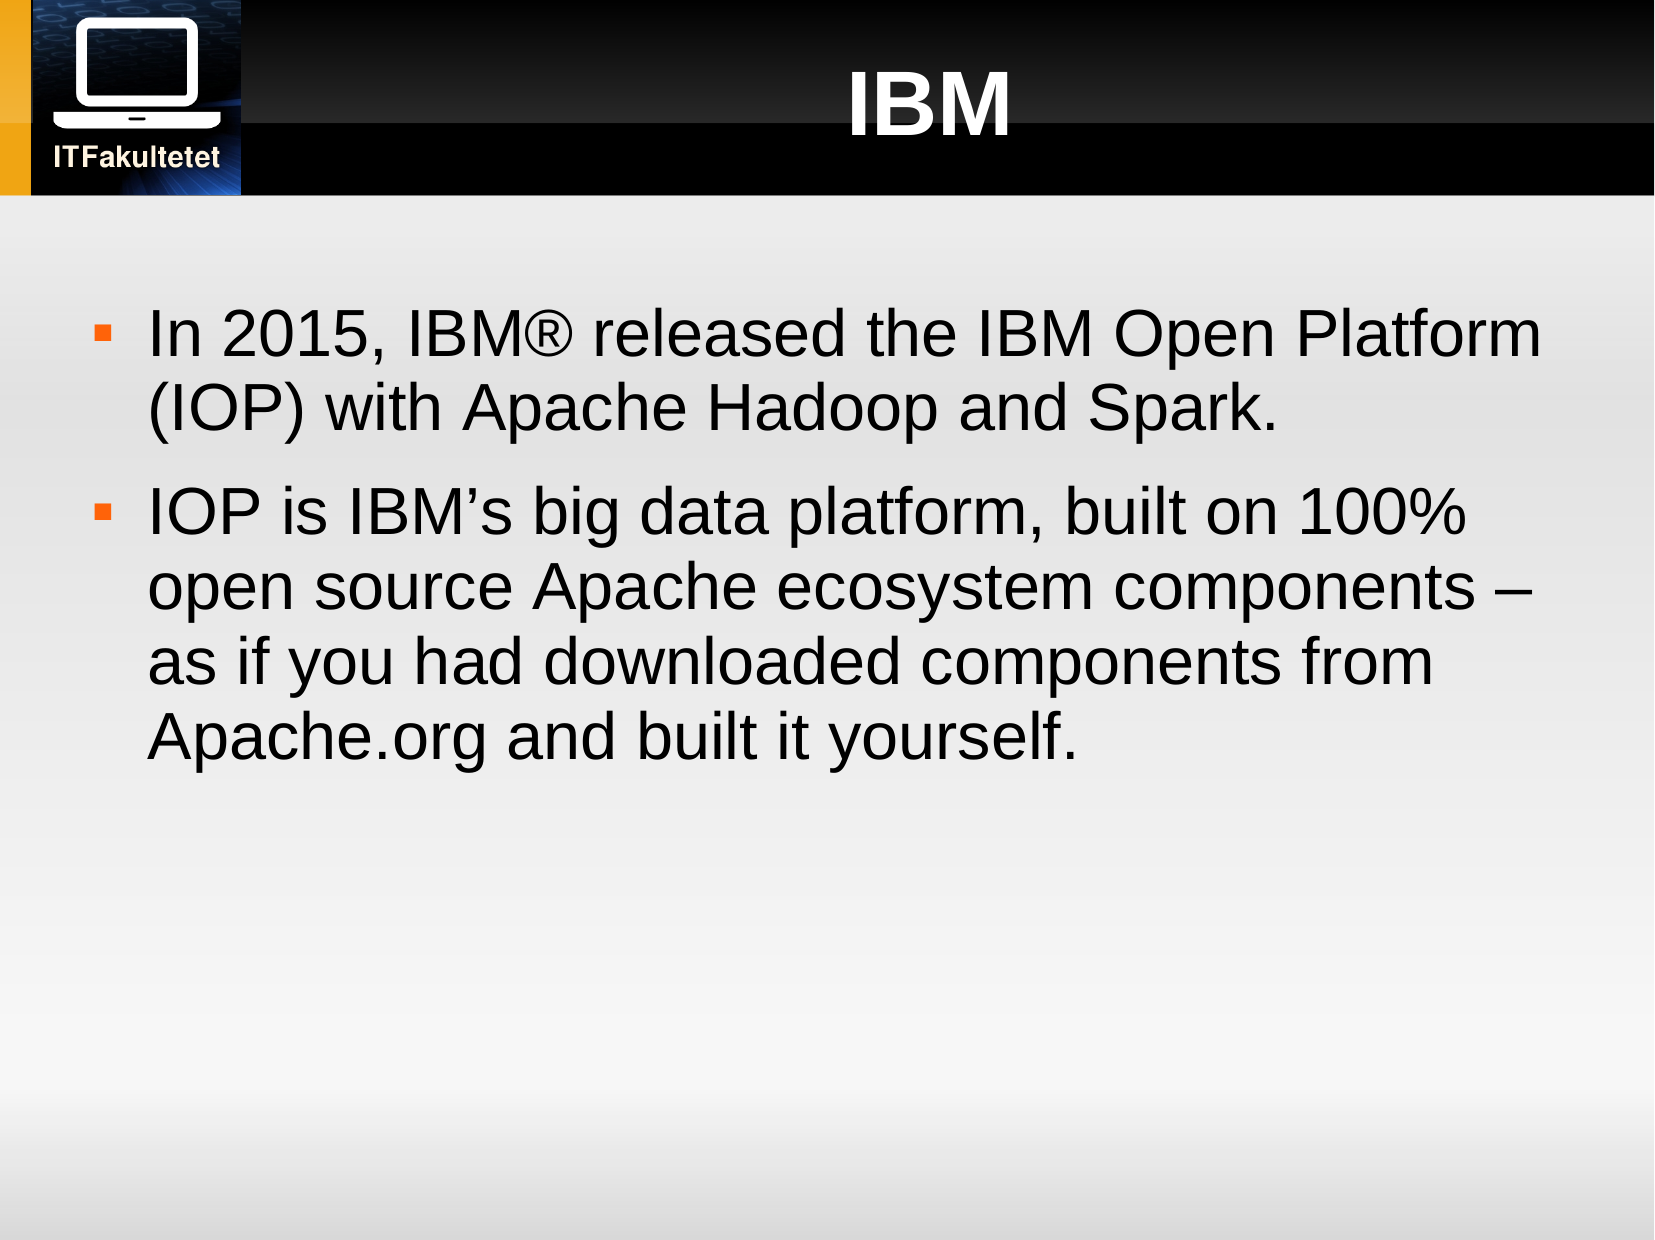

IBM
In 2015, IBM® released the IBM Open Platform

(IOP) with Apache Hadoop and Spark.
IOP is IBM’s big data platform, built on 100%

open source Apache ecosystem components –
as if you had downloaded components from
Apache.org and built it yourself.